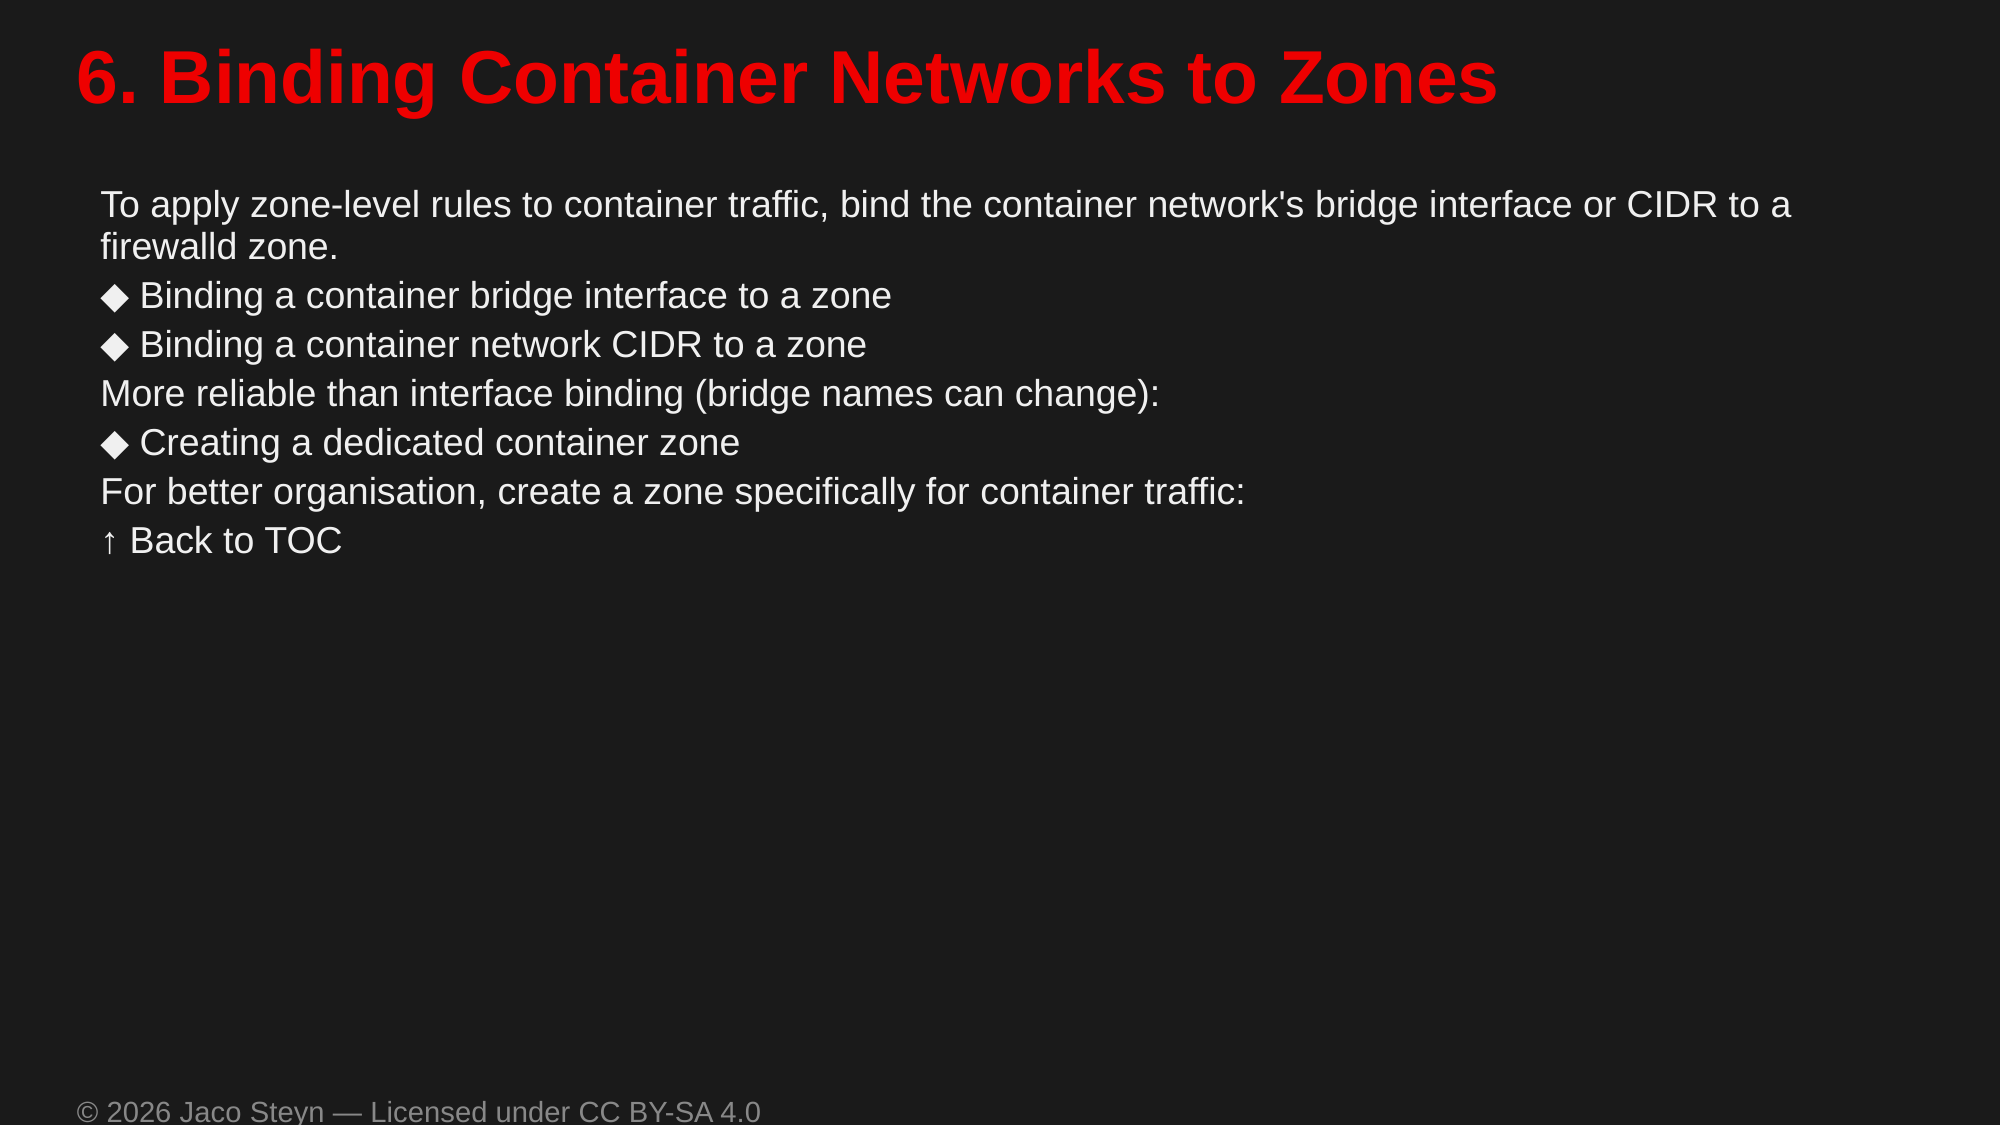

6. Binding Container Networks to Zones
To apply zone-level rules to container traffic, bind the container network's bridge interface or CIDR to a firewalld zone.
◆ Binding a container bridge interface to a zone
◆ Binding a container network CIDR to a zone
More reliable than interface binding (bridge names can change):
◆ Creating a dedicated container zone
For better organisation, create a zone specifically for container traffic:
↑ Back to TOC
© 2026 Jaco Steyn — Licensed under CC BY-SA 4.0